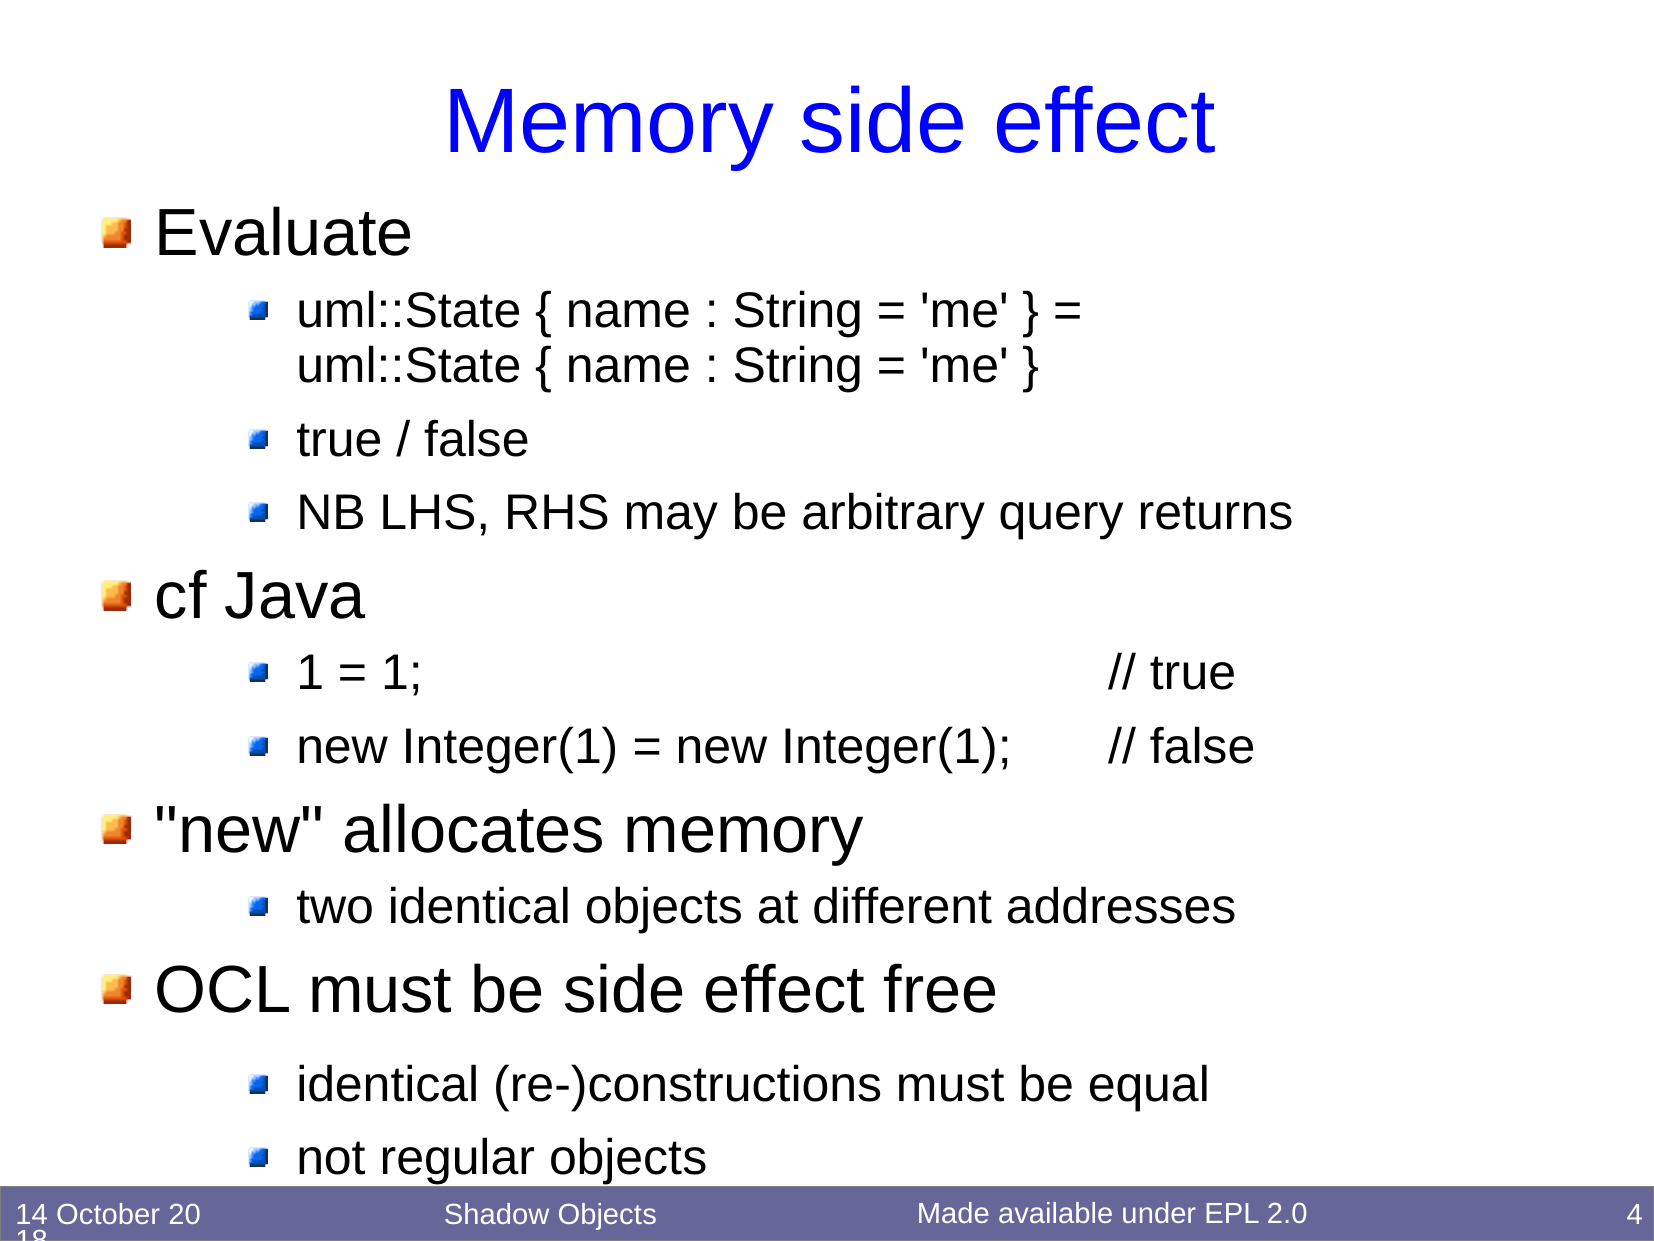

# Memory side effect
Evaluate
uml::State { name : String = 'me' } =
uml::State { name : String = 'me' }
true / false
NB LHS, RHS may be arbitrary query returns
cf Java
1 = 1;										// true
new Integer(1) = new Integer(1);		// false
"new" allocates memory
two identical objects at different addresses
OCL must be side effect free
identical (re-)constructions must be equal
not regular objects
14 October 2018
Shadow Objects
4